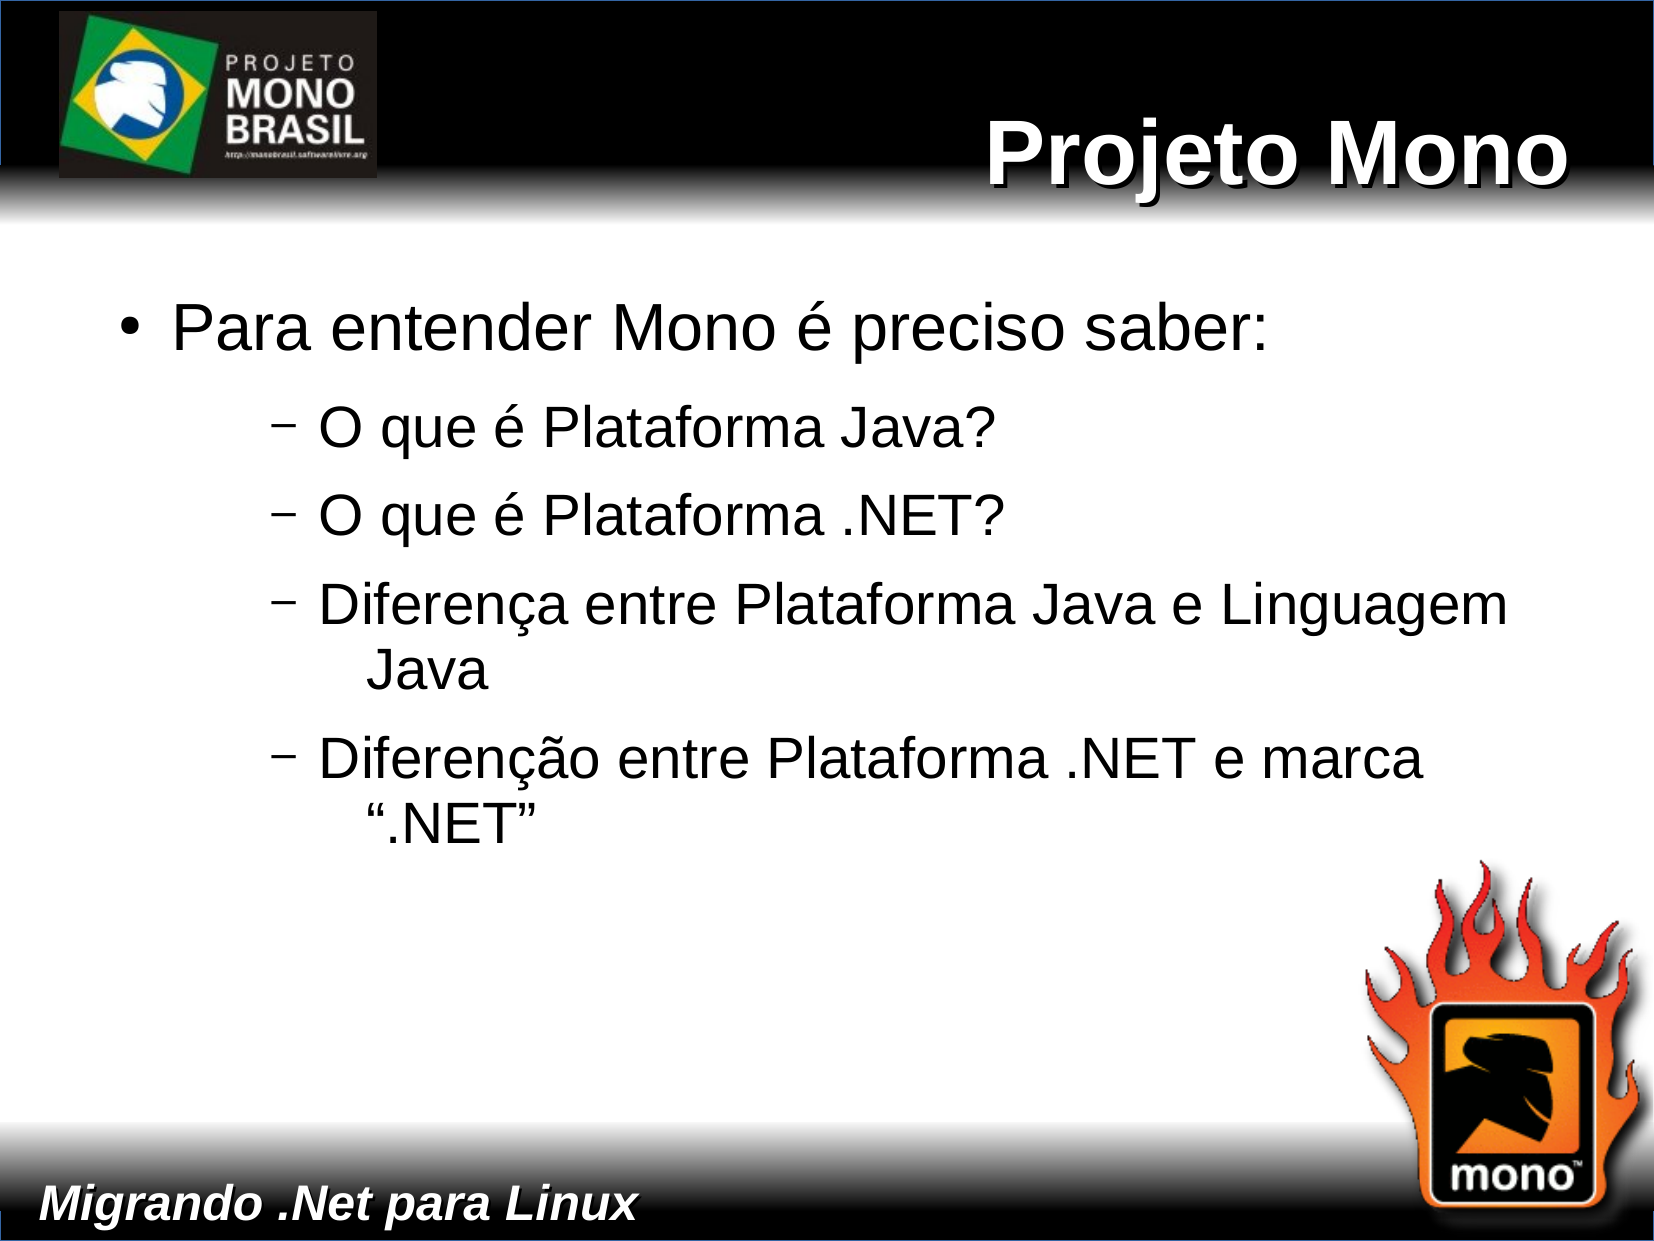

# Projeto Mono
Para entender Mono é preciso saber:
O que é Plataforma Java?
O que é Plataforma .NET?
Diferença entre Plataforma Java e Linguagem Java
Diferenção entre Plataforma .NET e marca “.NET”
Migrando .Net para Linux